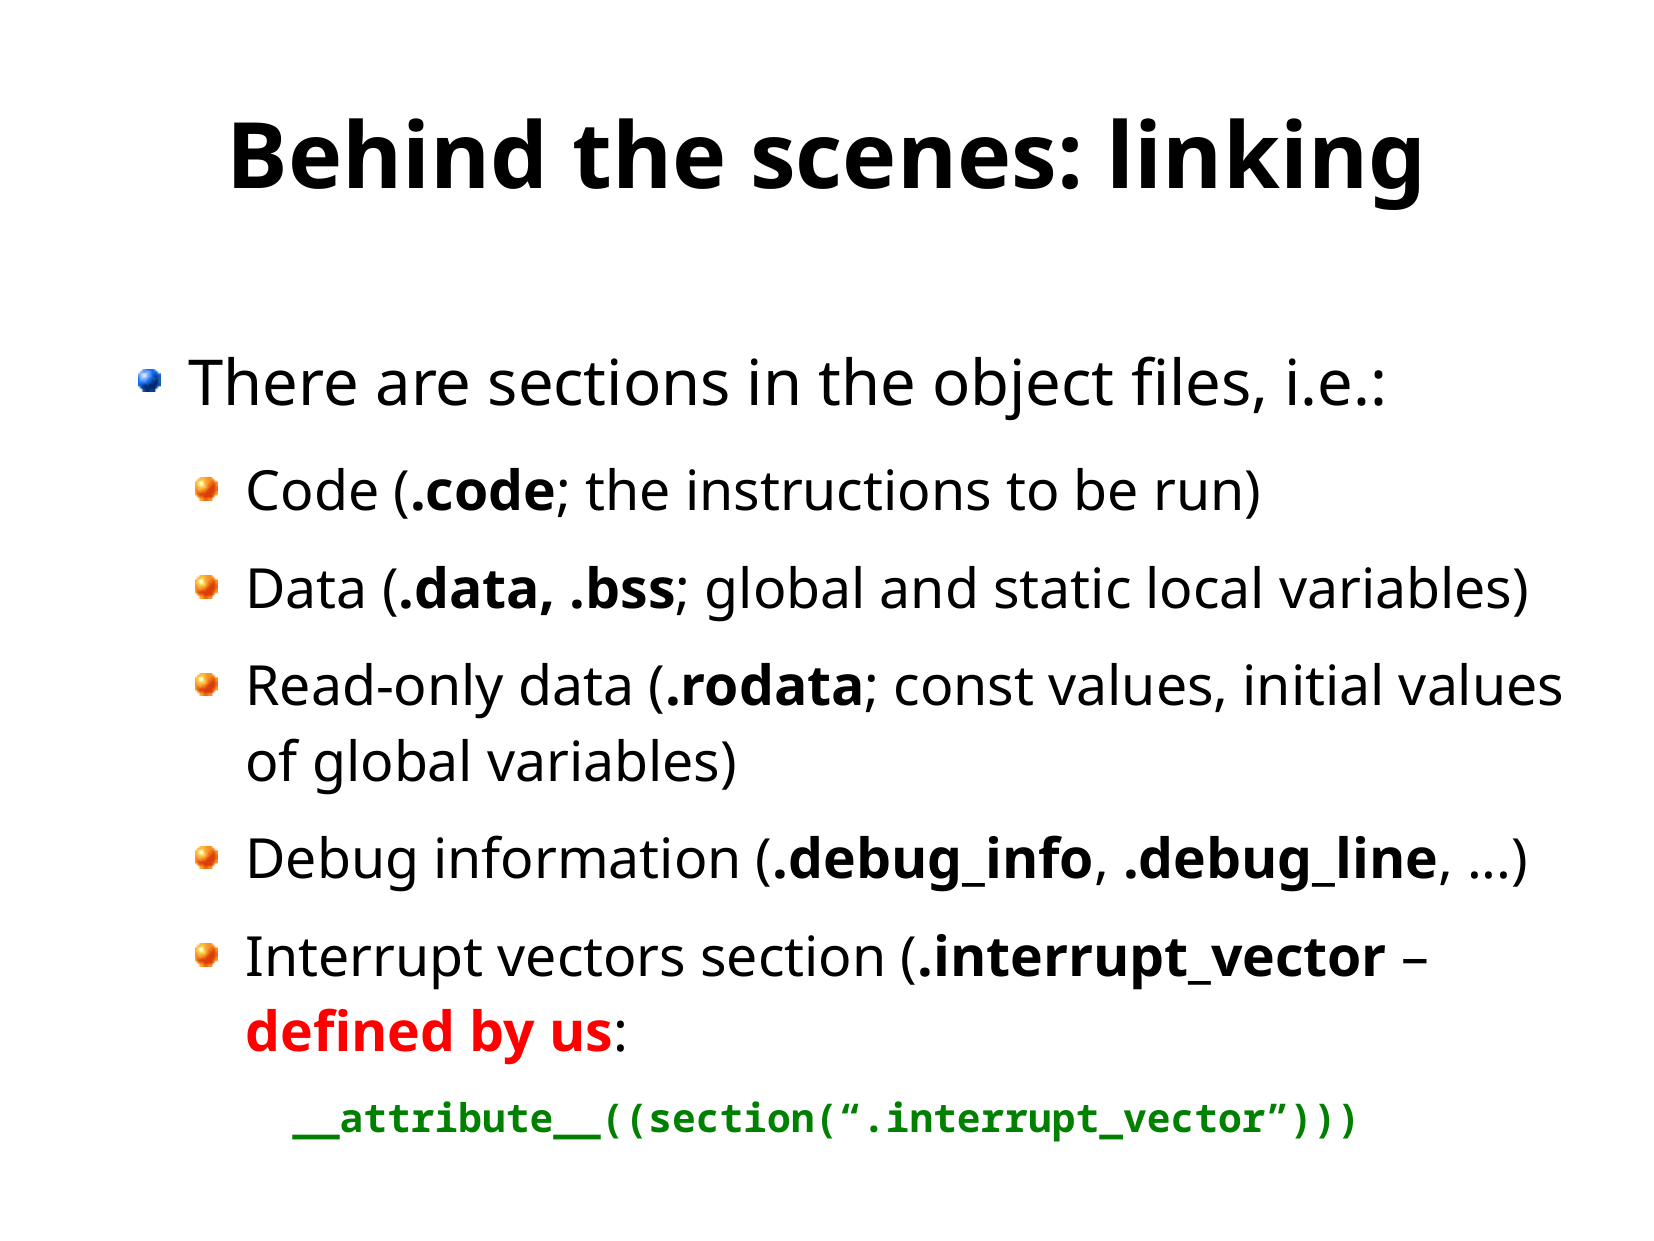

# Behind the scenes: linking
There are sections in the object files, i.e.:
Code (.code; the instructions to be run)
Data (.data, .bss; global and static local variables)
Read-only data (.rodata; const values, initial values of global variables)
Debug information (.debug_info, .debug_line, ...)
Interrupt vectors section (.interrupt_vector – defined by us:
__attribute__((section(“.interrupt_vector”)))